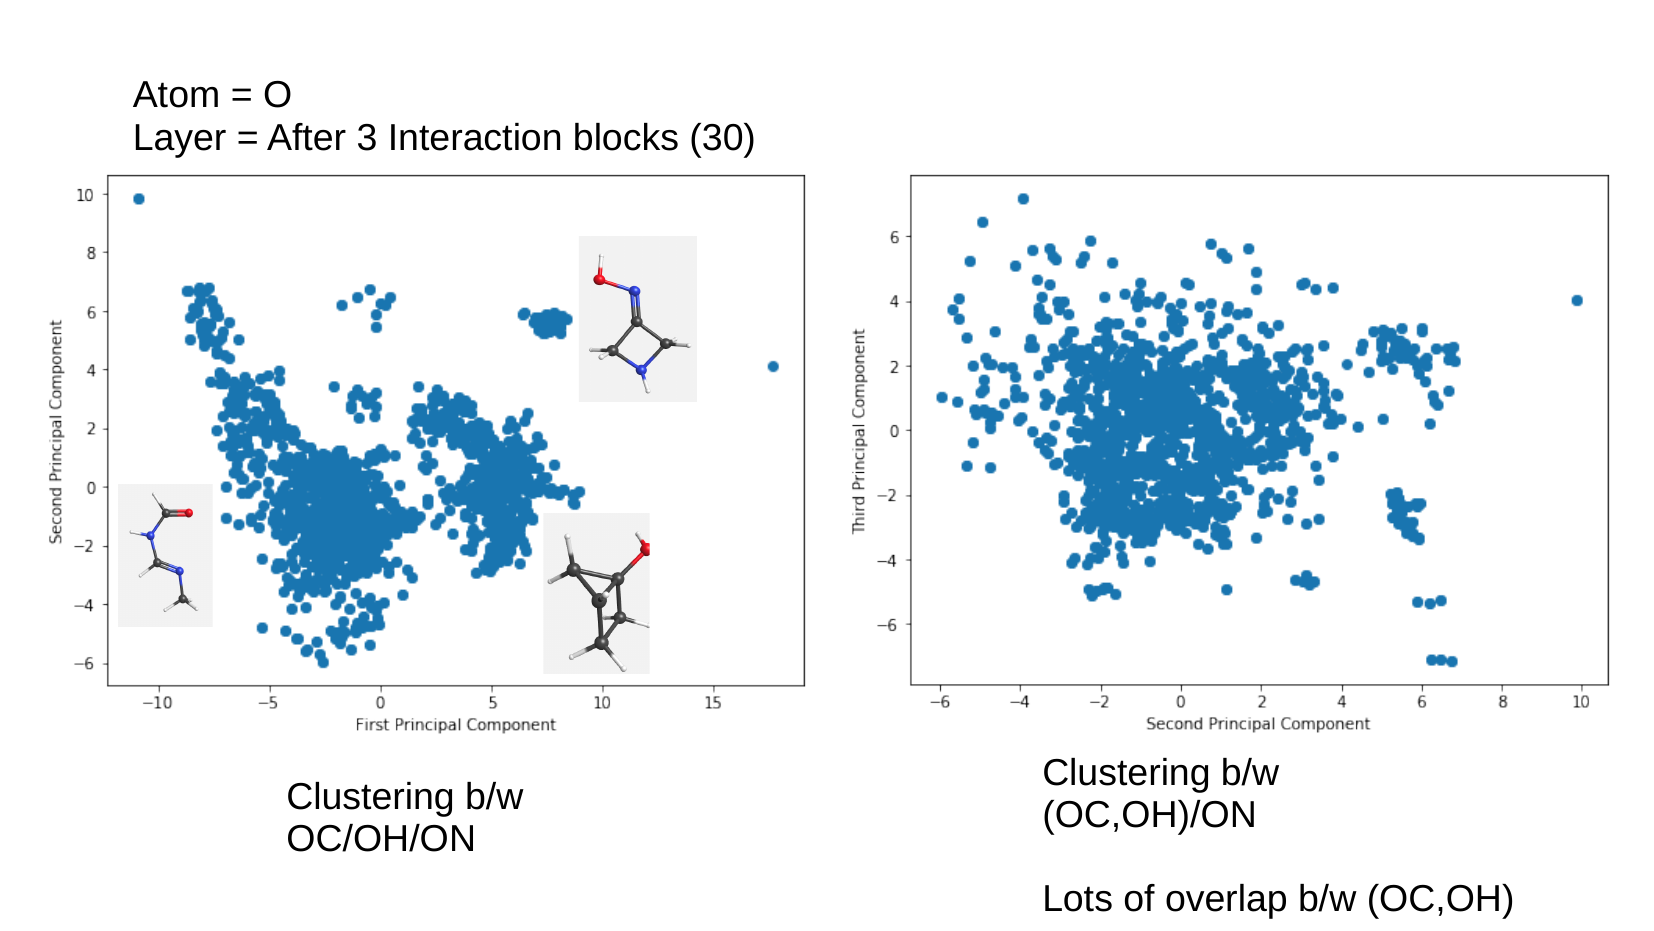

Atom = O
Layer = After 3 Interaction blocks (30)
Clustering b/w
(OC,OH)/ON
Lots of overlap b/w (OC,OH)
Clustering b/w
OC/OH/ON